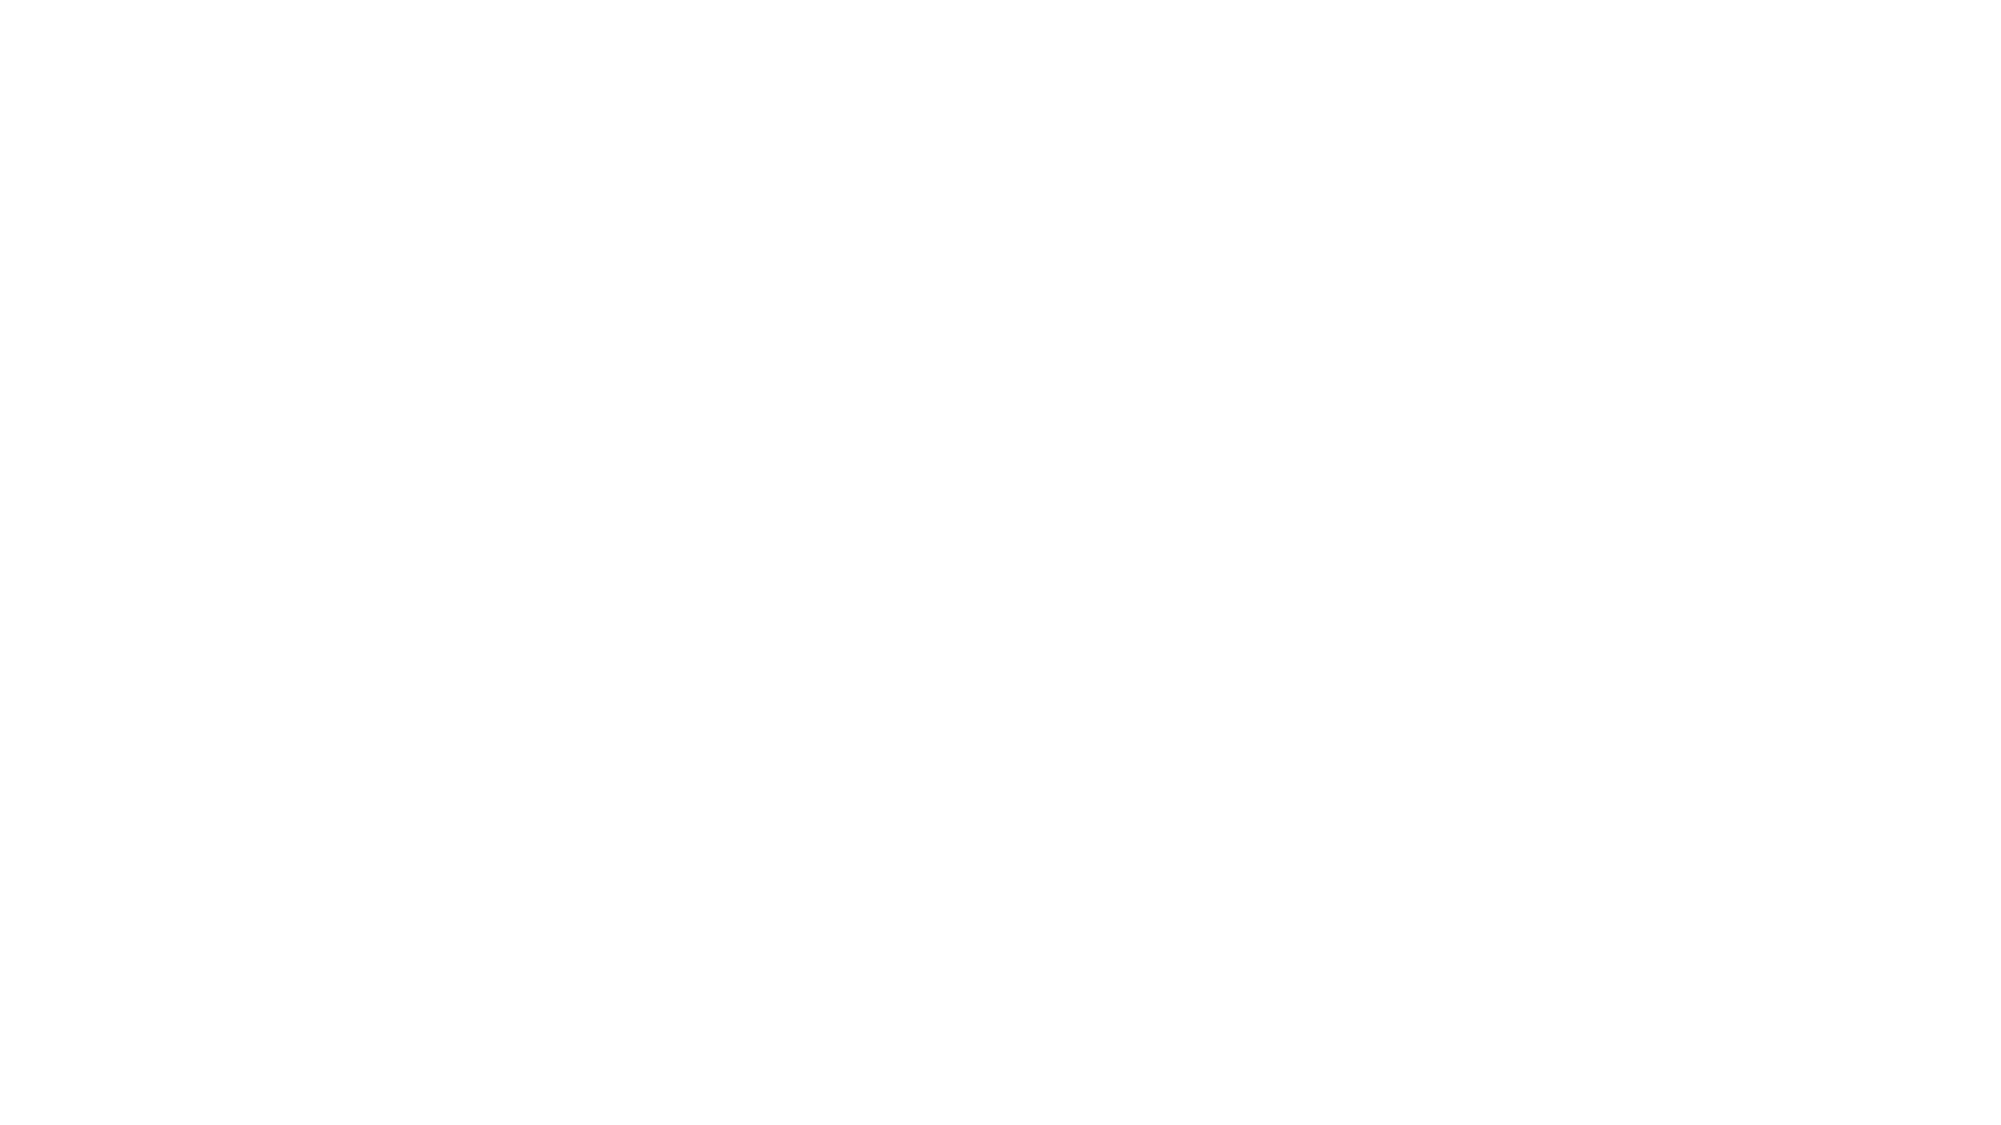

Key Insights
BT holds the largest market share at 34%, indicating strong market dominance.
Sky and Virgin Media are significant competitors with 22% and 20% market share, respectively.
TalkTalk has a moderate presence with 12%.
Vodafone, Plusnet, and EE have smaller market shares, presenting potential opportunities for competitive disruption.
Growth Strategies for Lightspeed Networks
Target Smaller Competitors:
Focus on areas where Vodafone (5%), Plusnet (4%), and EE (2%) have a weaker presence.
Highlight superior broadband speed and reliability to attract customers from these providers.
Differentiate Through Quality:
Emphasize unique selling points such as dedicated fiber lines and advanced network performance.
Position Lightspeed as a premium alternative to BT, Sky, and Virgin Media.
Customer Acquisition Campaigns:
Launch targeted marketing campaigns addressing common issues with competitors, like network outages and poor customer service.
Promote customer testimonials and case studies to build trust and credibility.
By focusing on these strategies, Lightspeed Networks can leverage its strengths to capture market share from both major and minor competitors, driving growth in the UK broadband market.
# Market Share Analysis and Growth Strategy for Lightspeed Networks